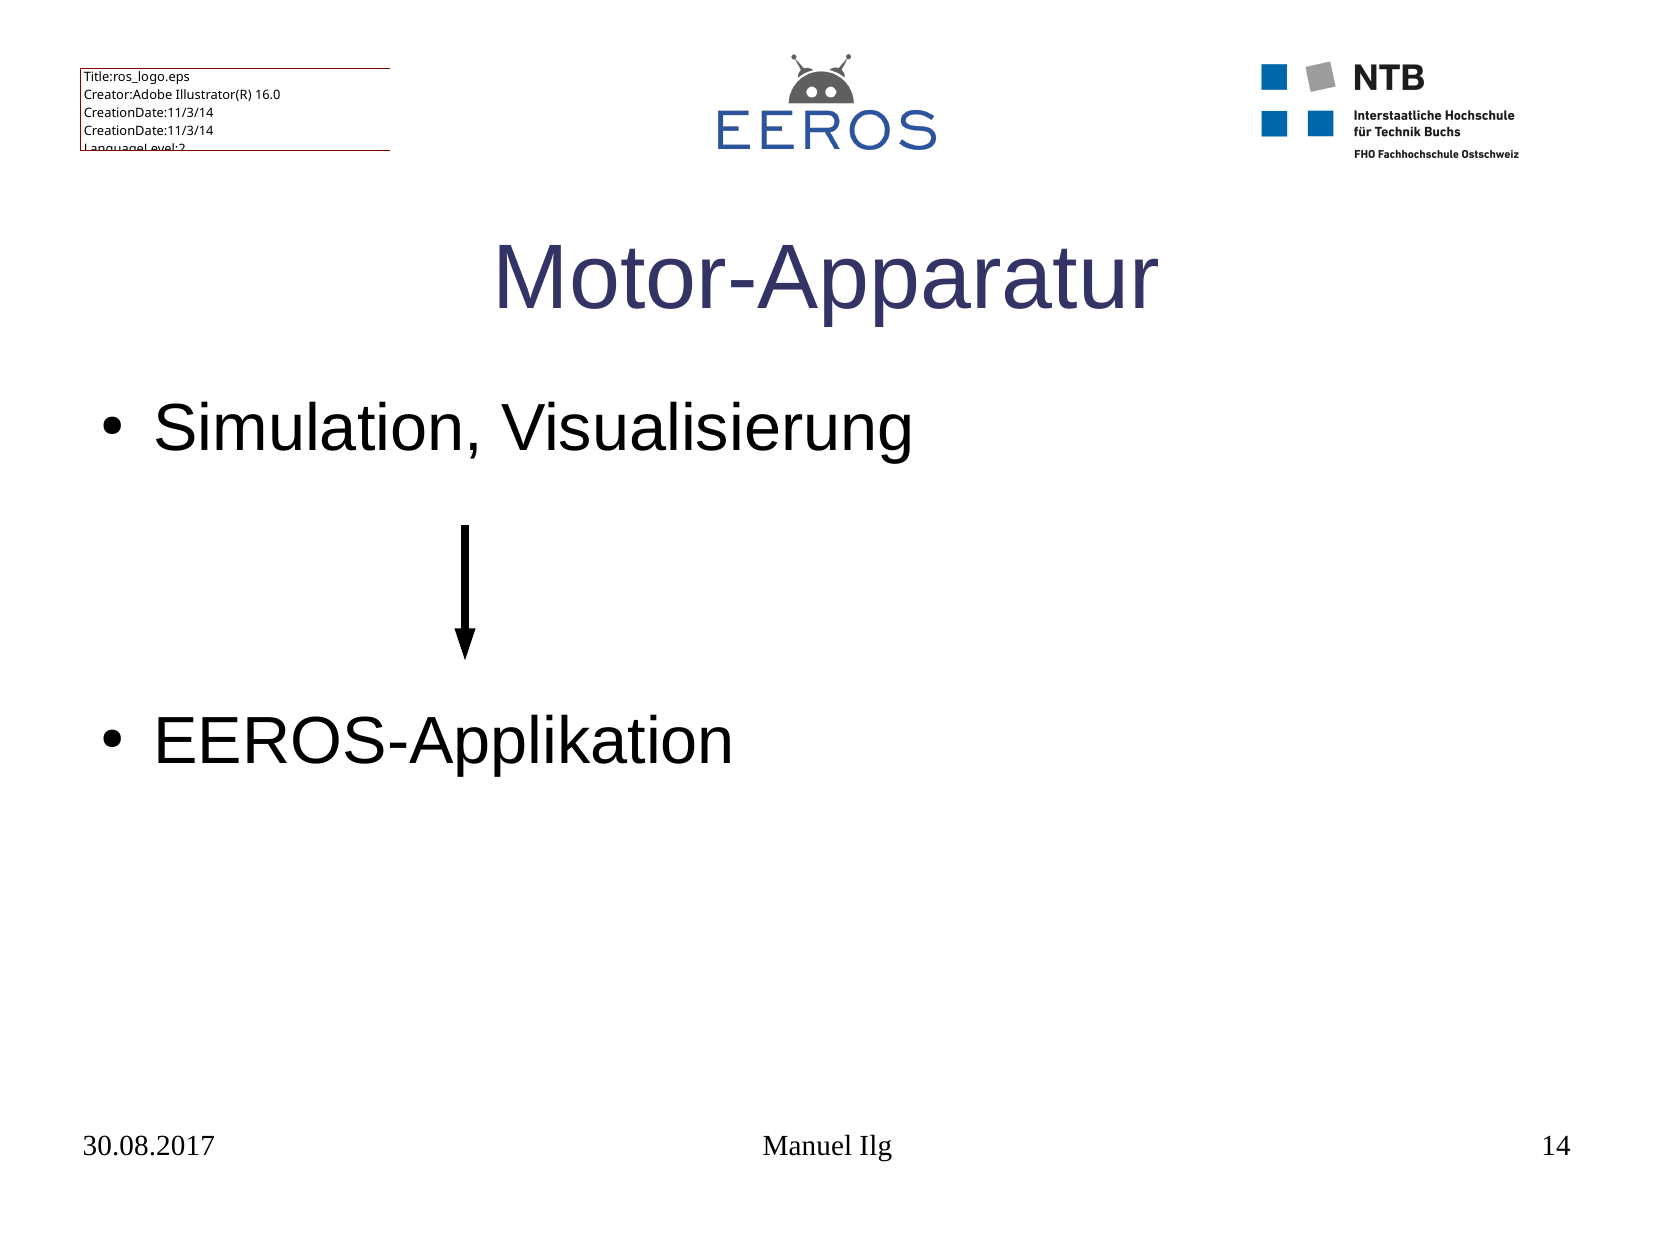

# Motor-Apparatur
Simulation, Visualisierung
EEROS-Applikation
13.02.2017
Manuel Ilg
14